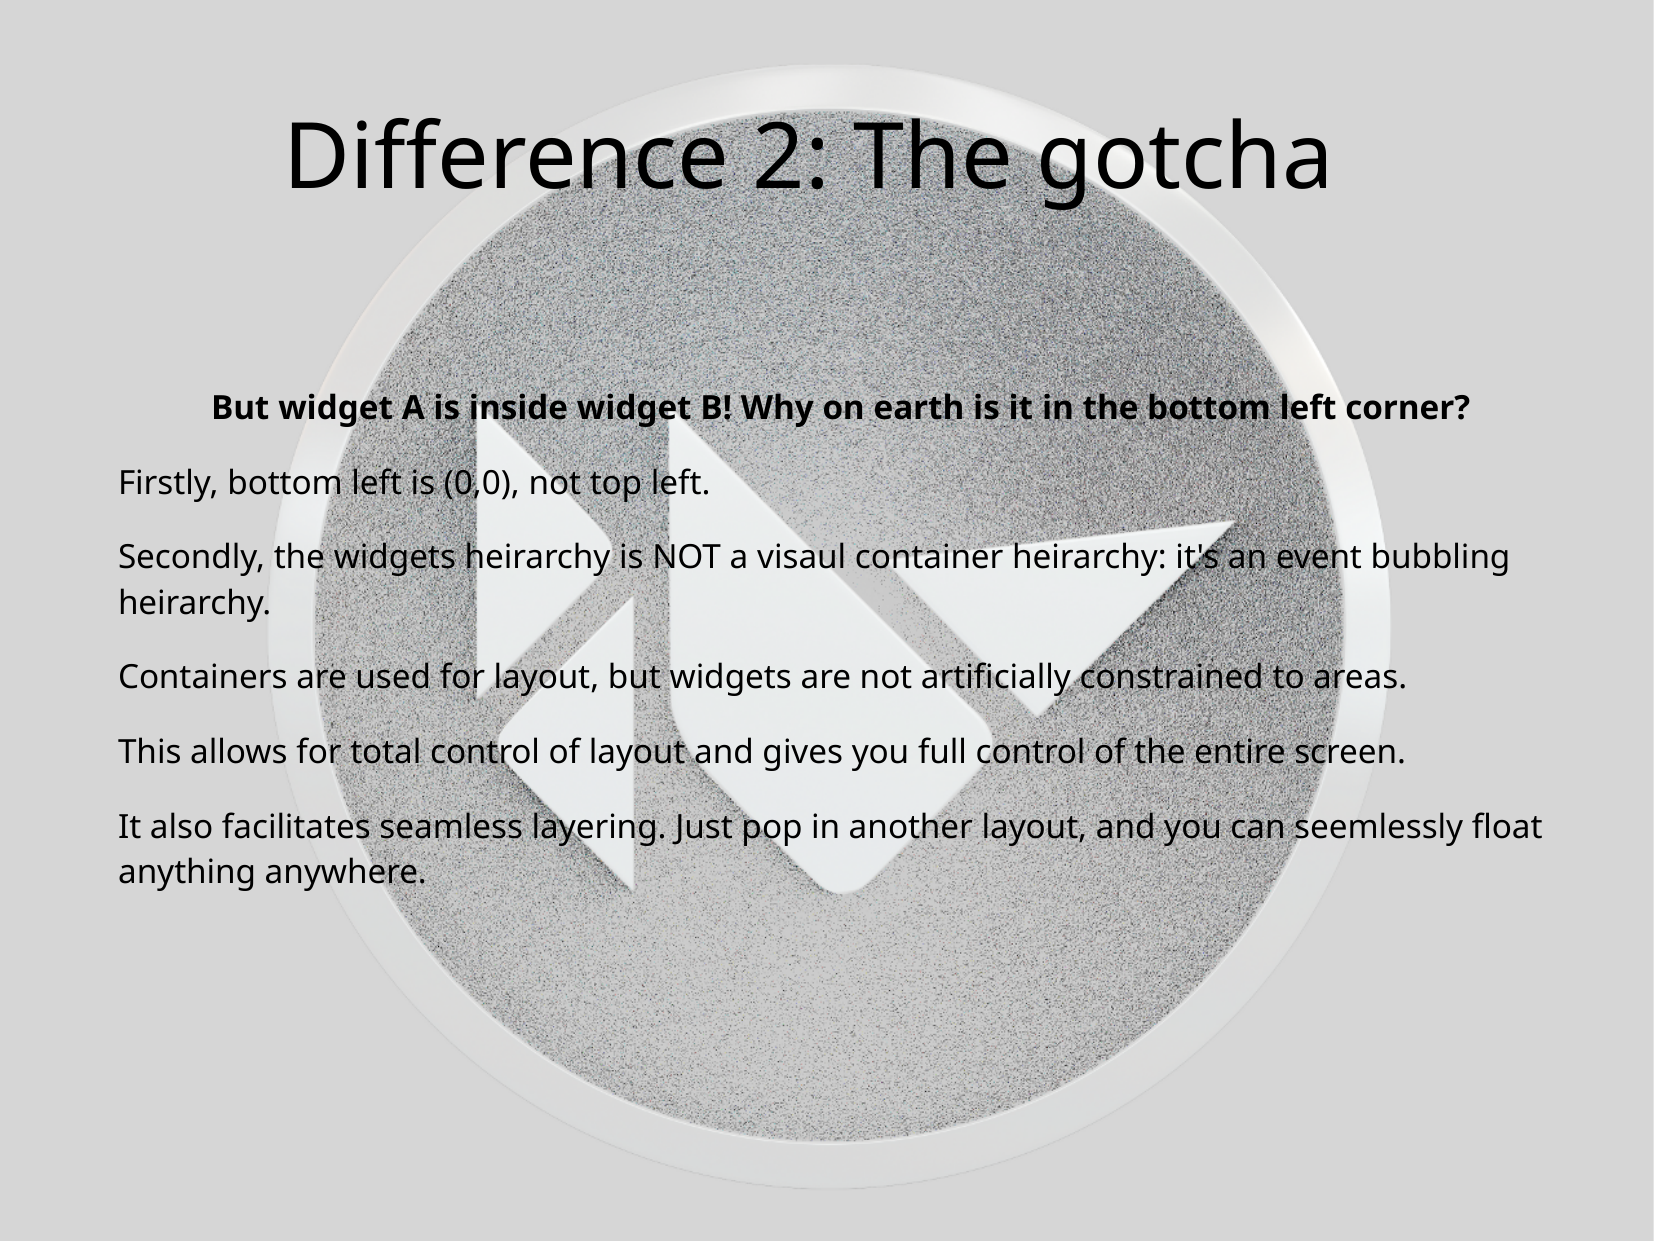

# Difference 2: The gotcha
But widget A is inside widget B! Why on earth is it in the bottom left corner?
Firstly, bottom left is (0,0), not top left.
Secondly, the widgets heirarchy is NOT a visaul container heirarchy: it's an event bubbling heirarchy.
Containers are used for layout, but widgets are not artificially constrained to areas.
This allows for total control of layout and gives you full control of the entire screen.
It also facilitates seamless layering. Just pop in another layout, and you can seemlessly float anything anywhere.